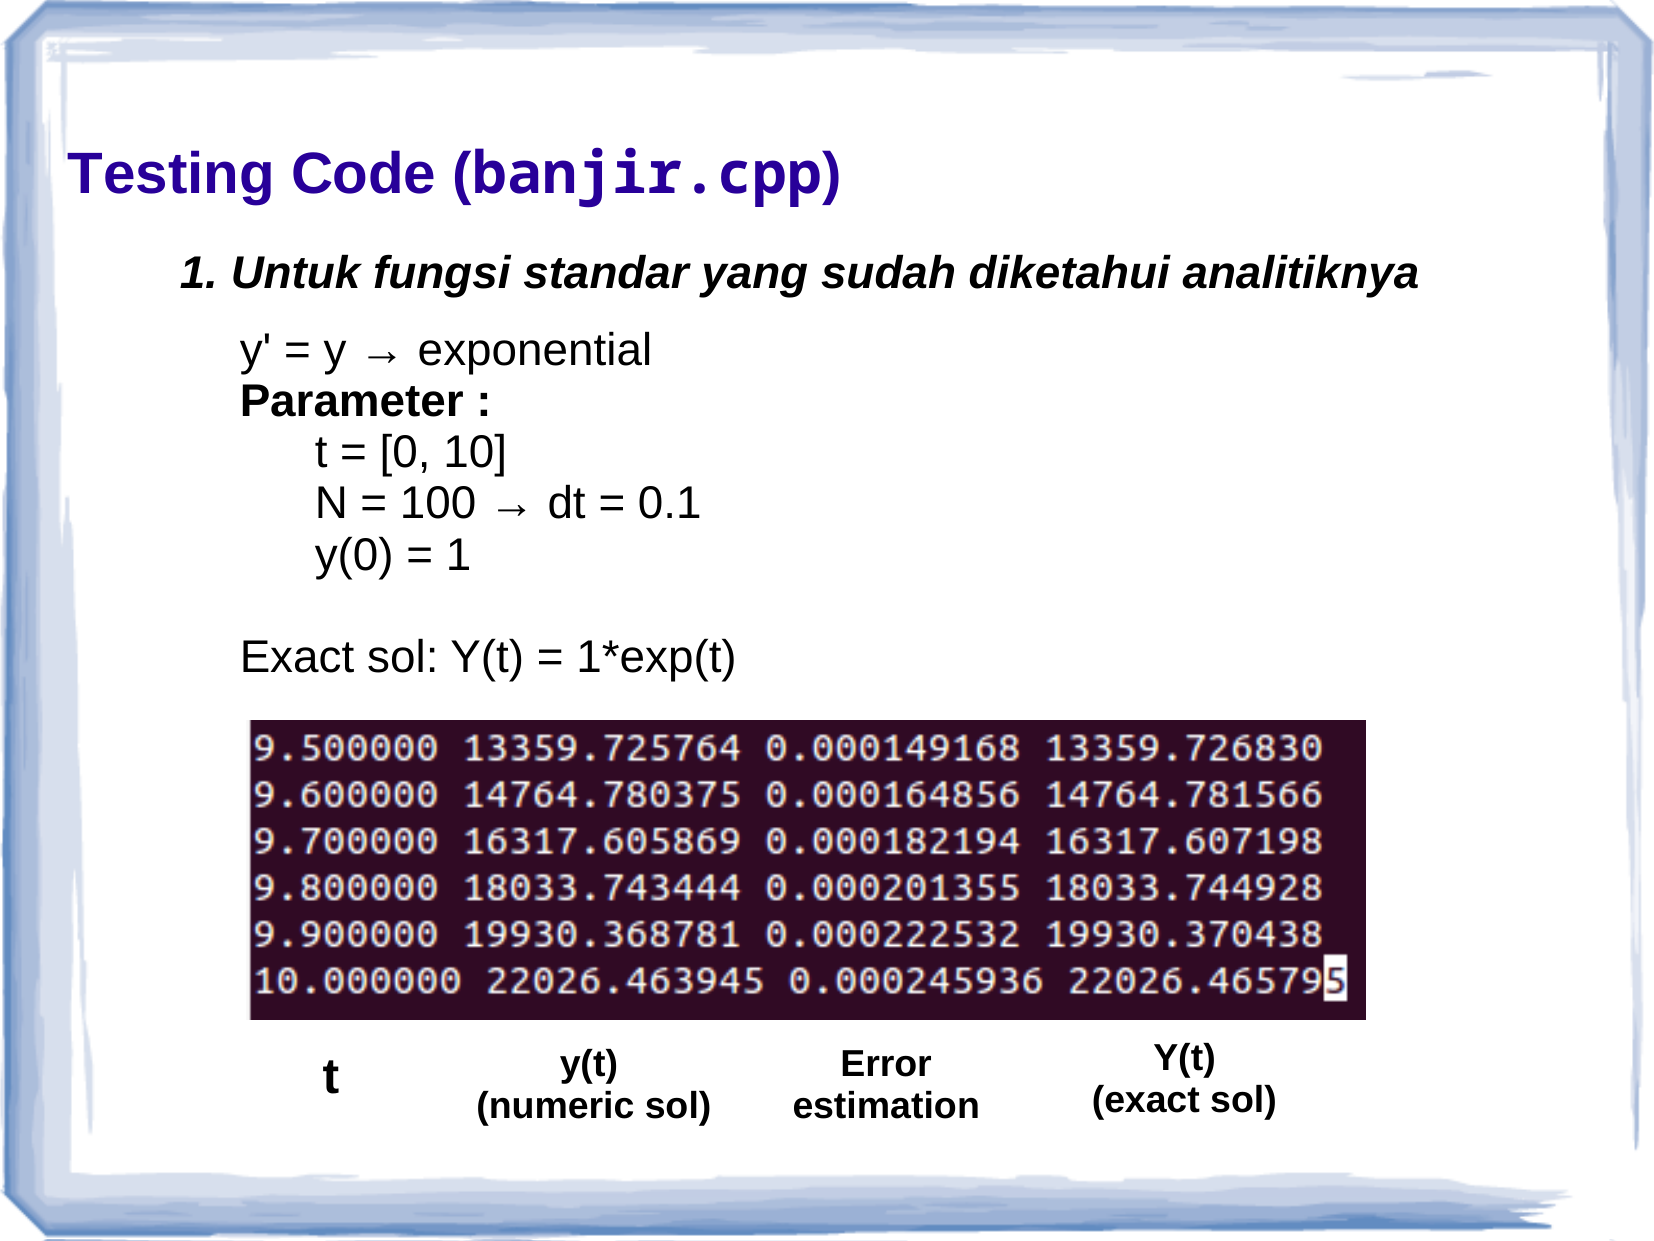

# Testing Code (banjir.cpp)
1. Untuk fungsi standar yang sudah diketahui analitiknya
y' = y → exponential
Parameter :
	t = [0, 10]
	N = 100 → dt = 0.1
	y(0) = 1
Exact sol: Y(t) = 1*exp(t)
Y(t)
(exact sol)
y(t)
(numeric sol)
Error
estimation
t